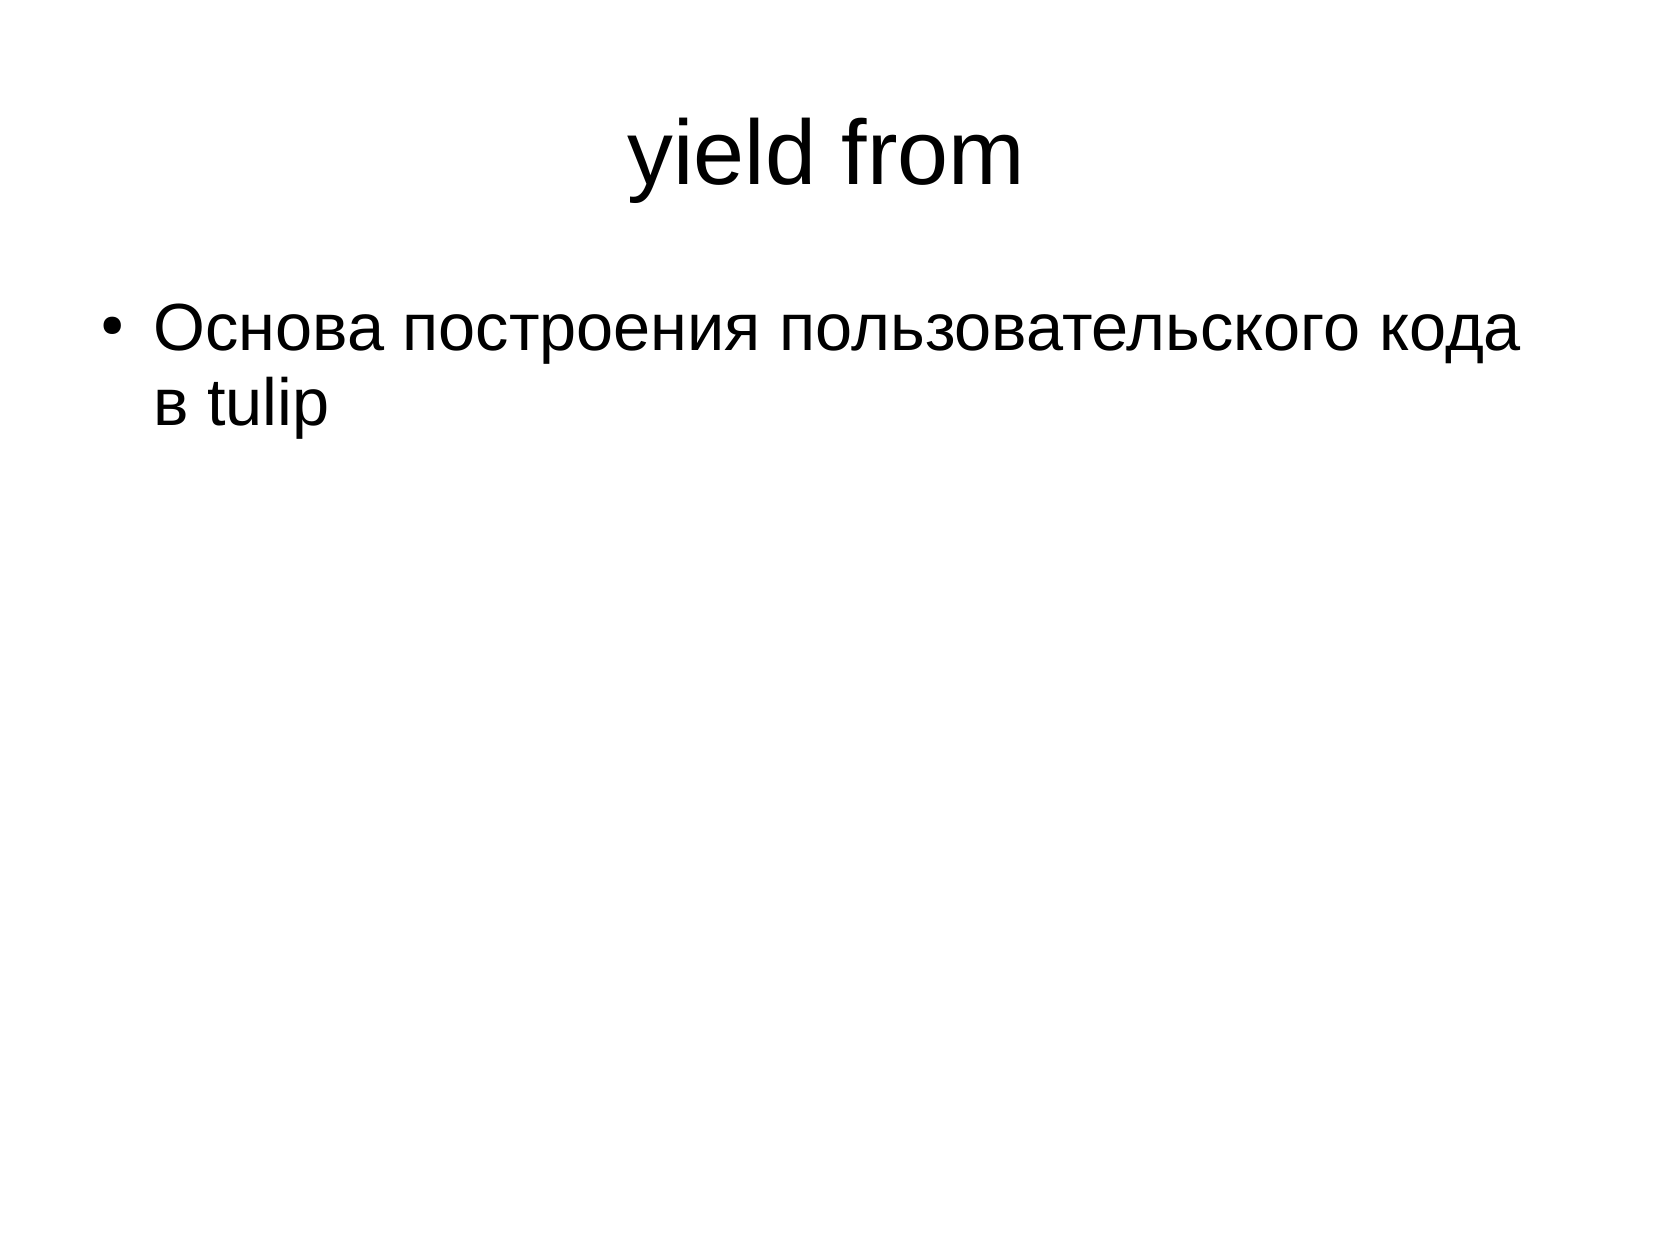

# yield from
Основа построения пользовательского кода в tulip